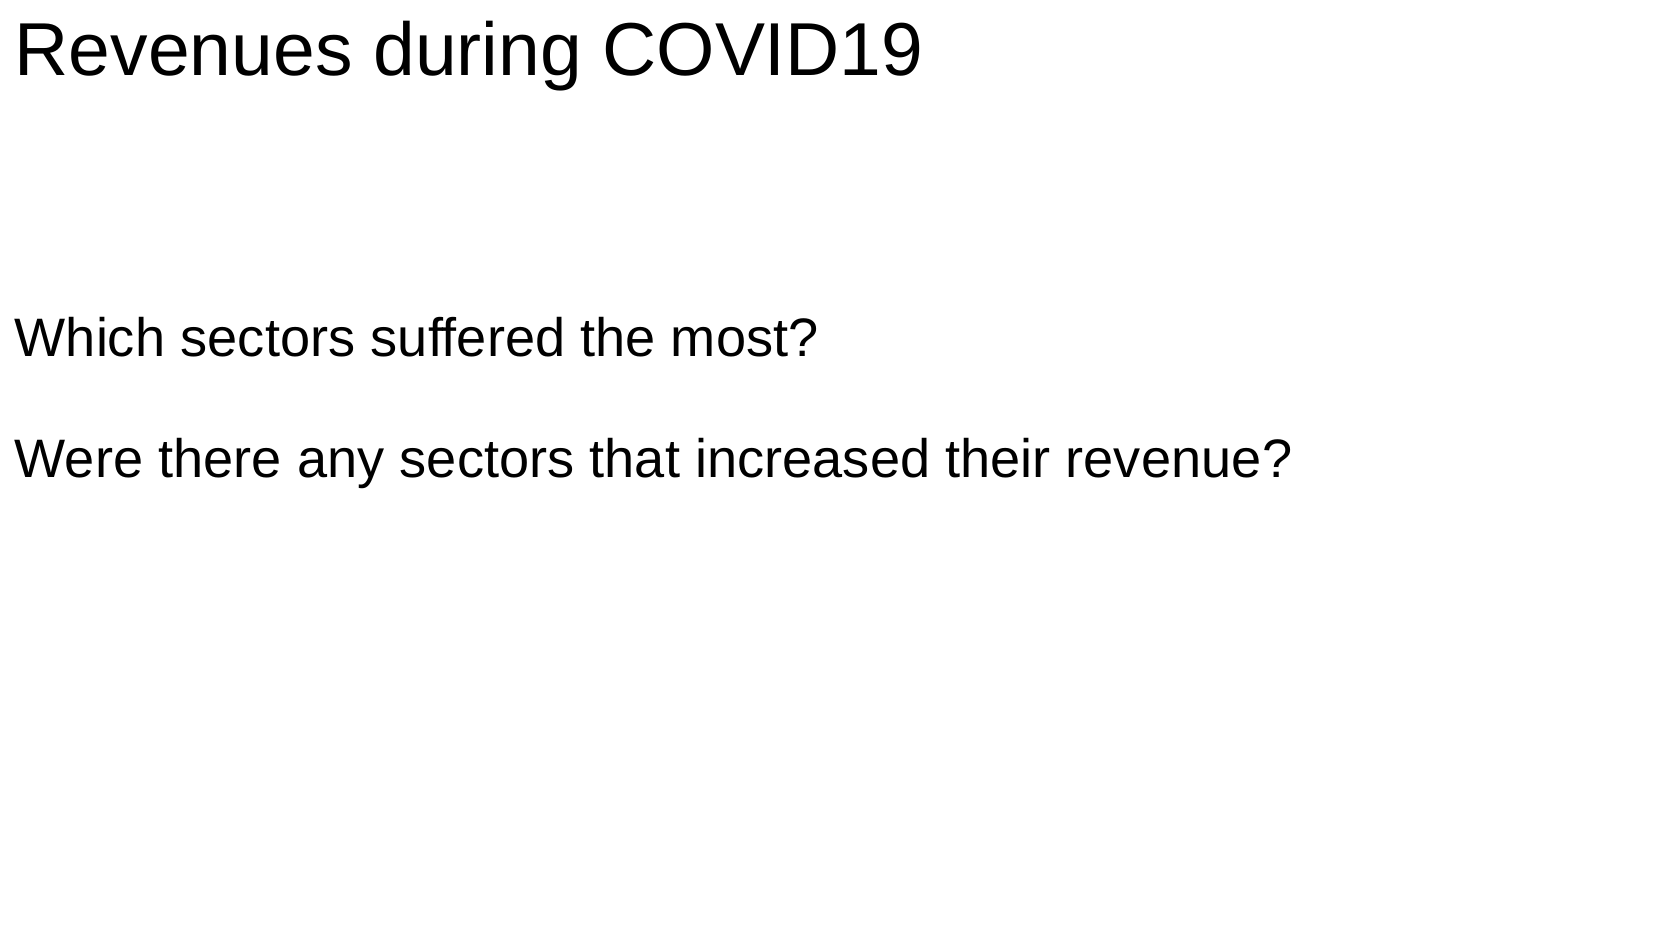

Revenues during COVID19
Which sectors suffered the most?
Were there any sectors that increased their revenue?